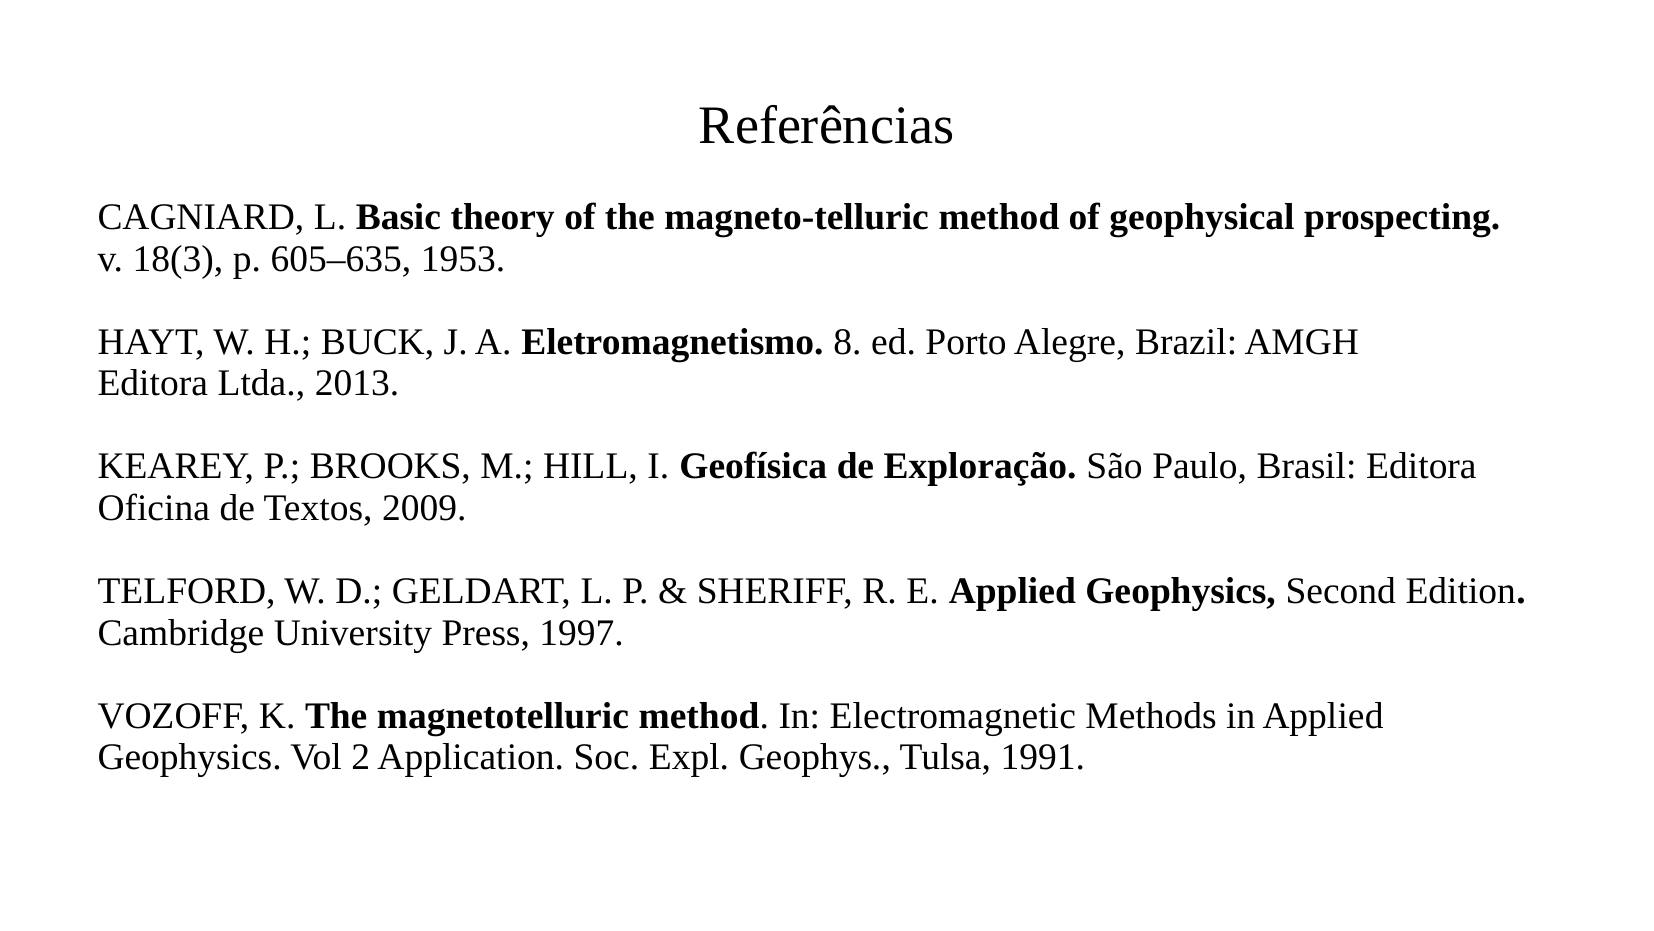

# Referências
CAGNIARD, L. Basic theory of the magneto-telluric method of geophysical prospecting.
v. 18(3), p. 605–635, 1953.
HAYT, W. H.; BUCK, J. A. Eletromagnetismo. 8. ed. Porto Alegre, Brazil: AMGH
Editora Ltda., 2013.
KEAREY, P.; BROOKS, M.; HILL, I. Geofísica de Exploração. São Paulo, Brasil: Editora Oficina de Textos, 2009.
TELFORD, W. D.; GELDART, L. P. & SHERIFF, R. E. Applied Geophysics, Second Edition. Cambridge University Press, 1997.
VOZOFF, K. The magnetotelluric method. In: Electromagnetic Methods in Applied
Geophysics. Vol 2 Application. Soc. Expl. Geophys., Tulsa, 1991.